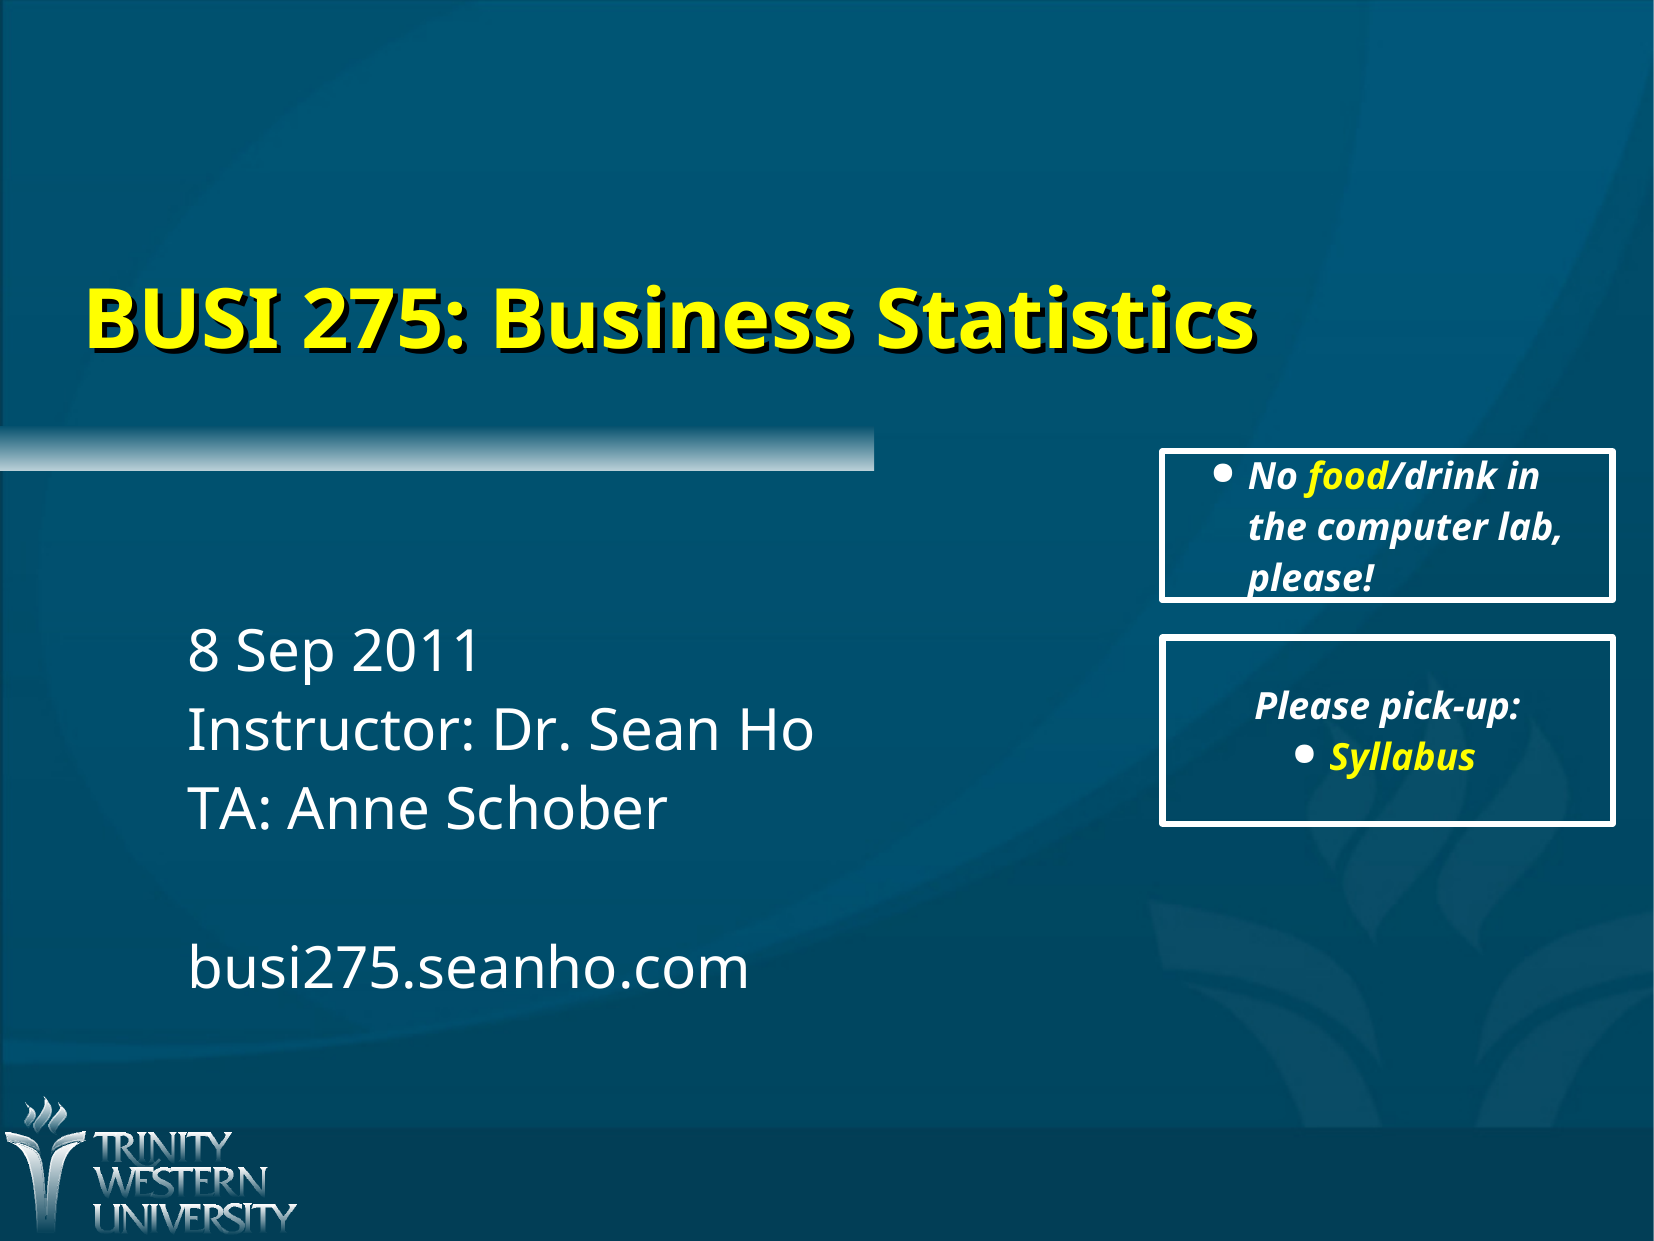

# BUSI 275: Business Statistics
No food/drink in
the computer lab,
please!
8 Sep 2011
Instructor: Dr. Sean Ho
TA: Anne Schober
busi275.seanho.com
Please pick-up:
Syllabus